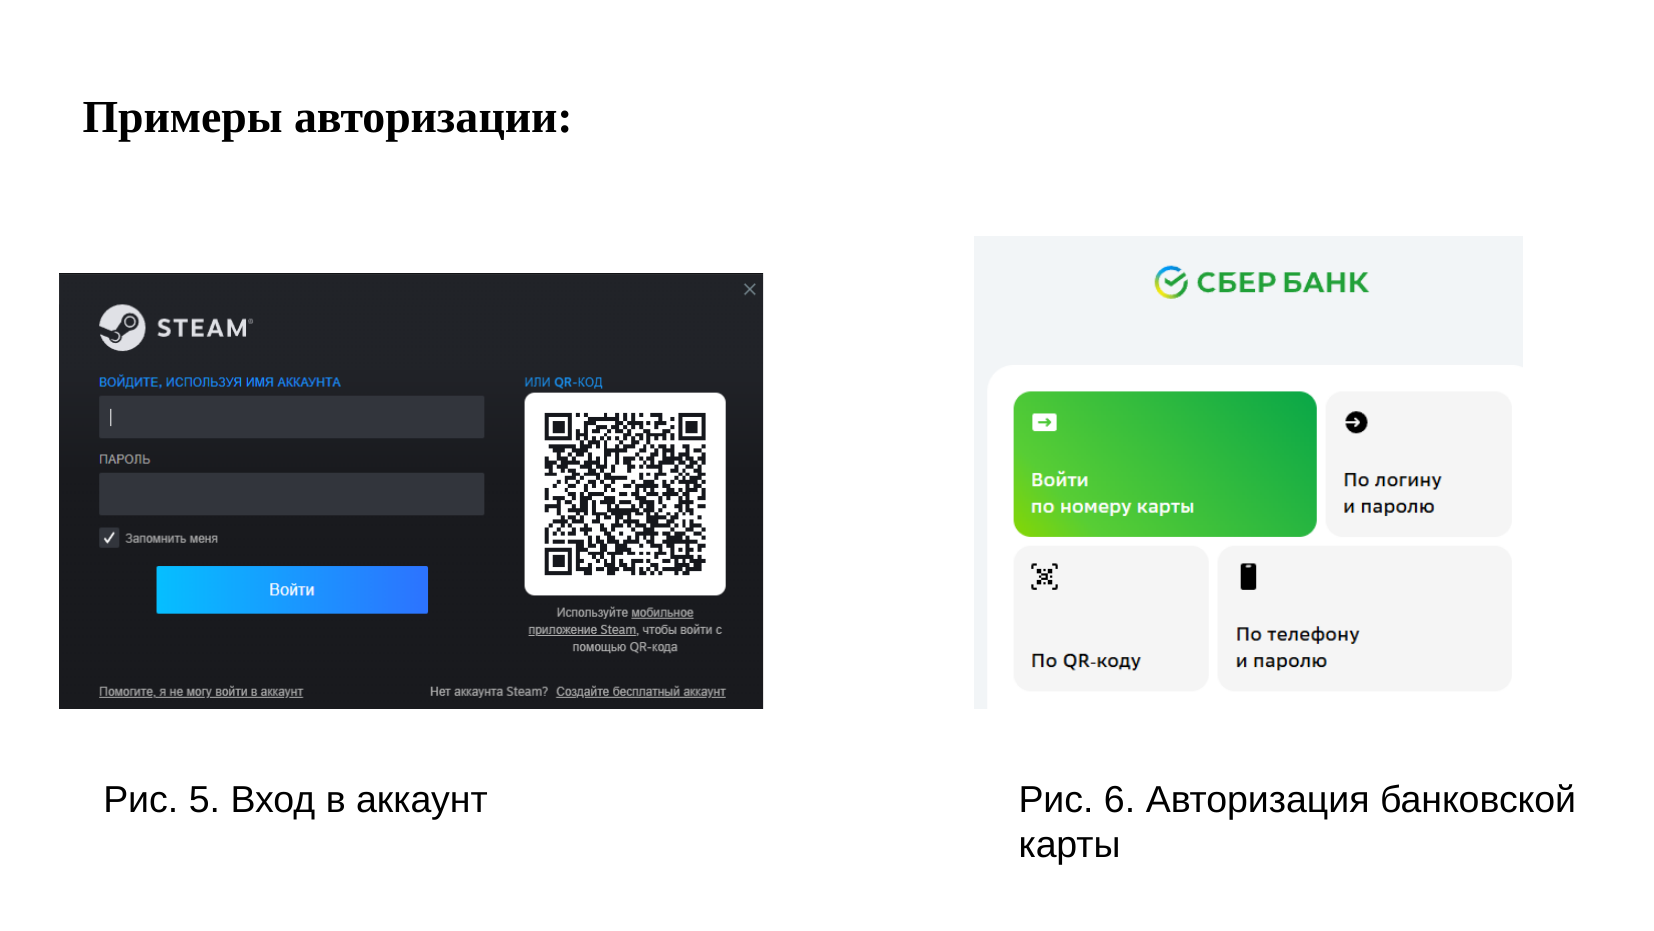

Примеры авторизации:
Рис. 5. Вход в аккаунт
Рис. 6. Авторизация банковской карты